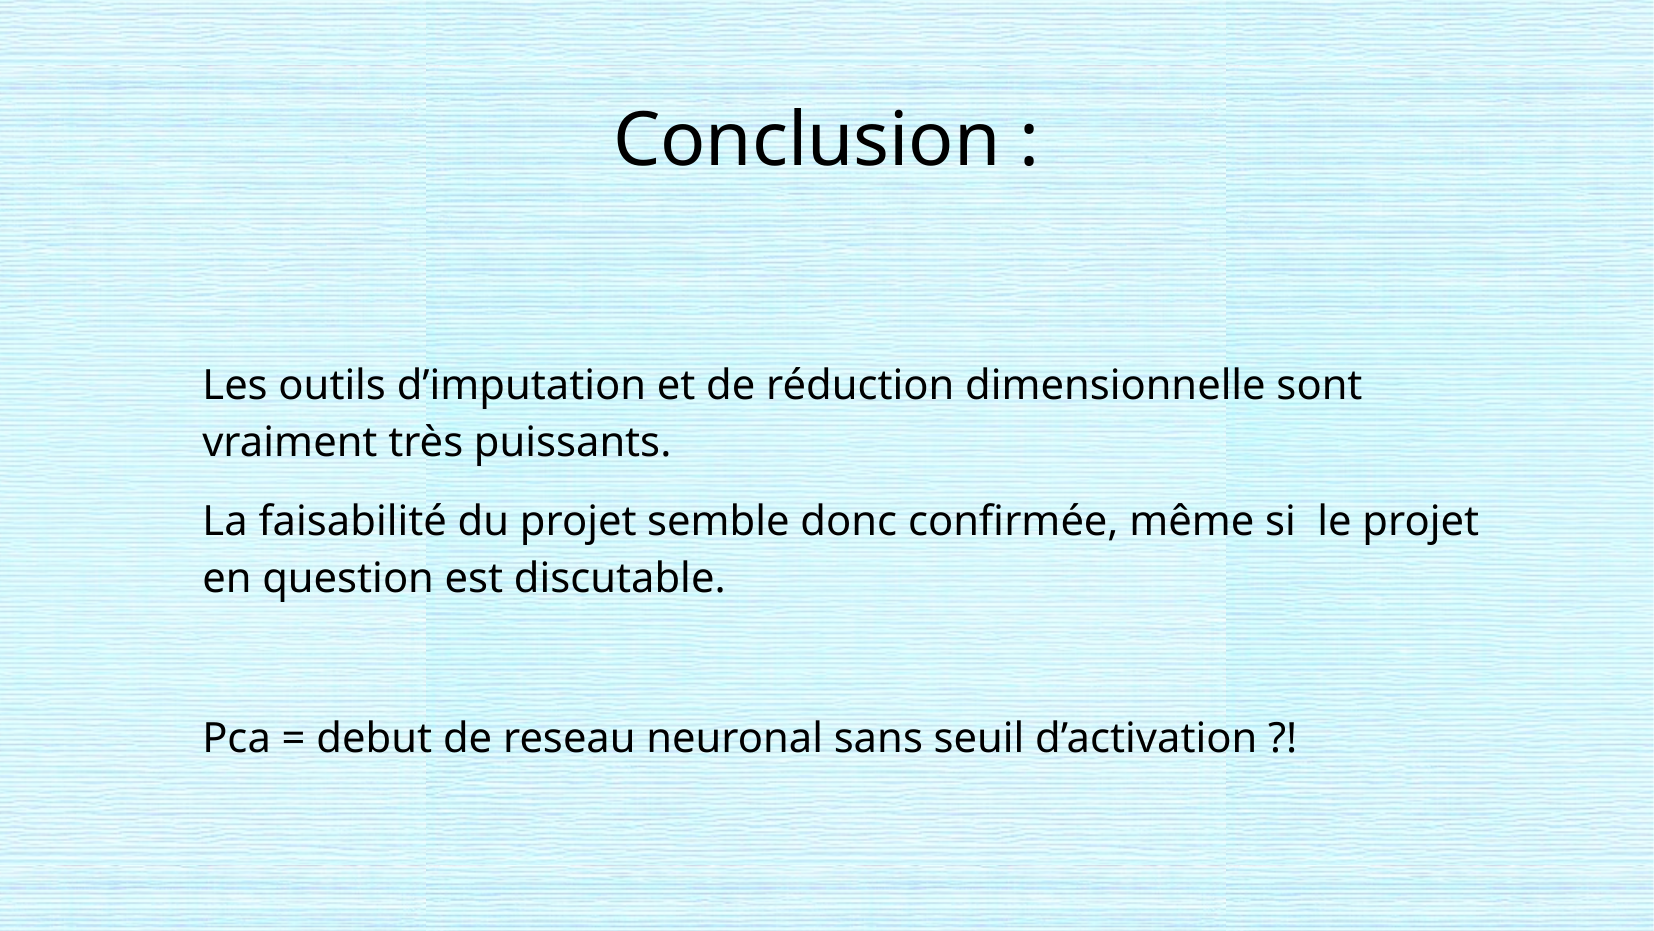

# Conclusion :
Les outils d’imputation et de réduction dimensionnelle sont vraiment très puissants.
La faisabilité du projet semble donc confirmée, même si  le projet en question est discutable.
Pca = debut de reseau neuronal sans seuil d’activation ?!